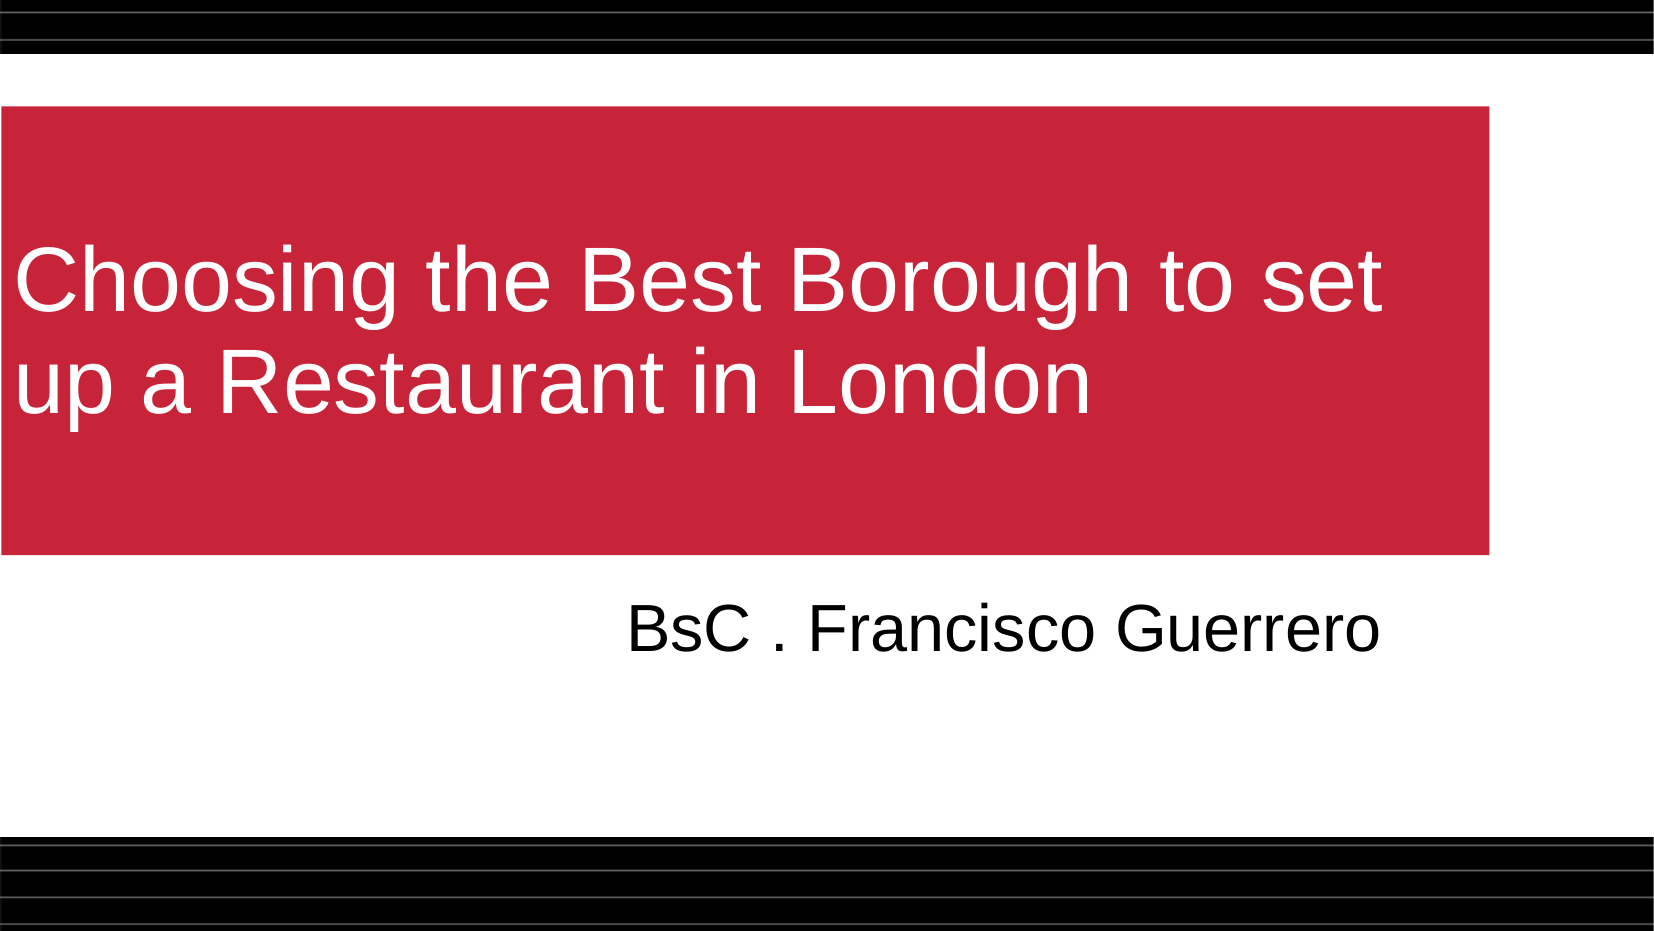

# Choosing the Best Borough to set up a Restaurant in London
BsC . Francisco Guerrero